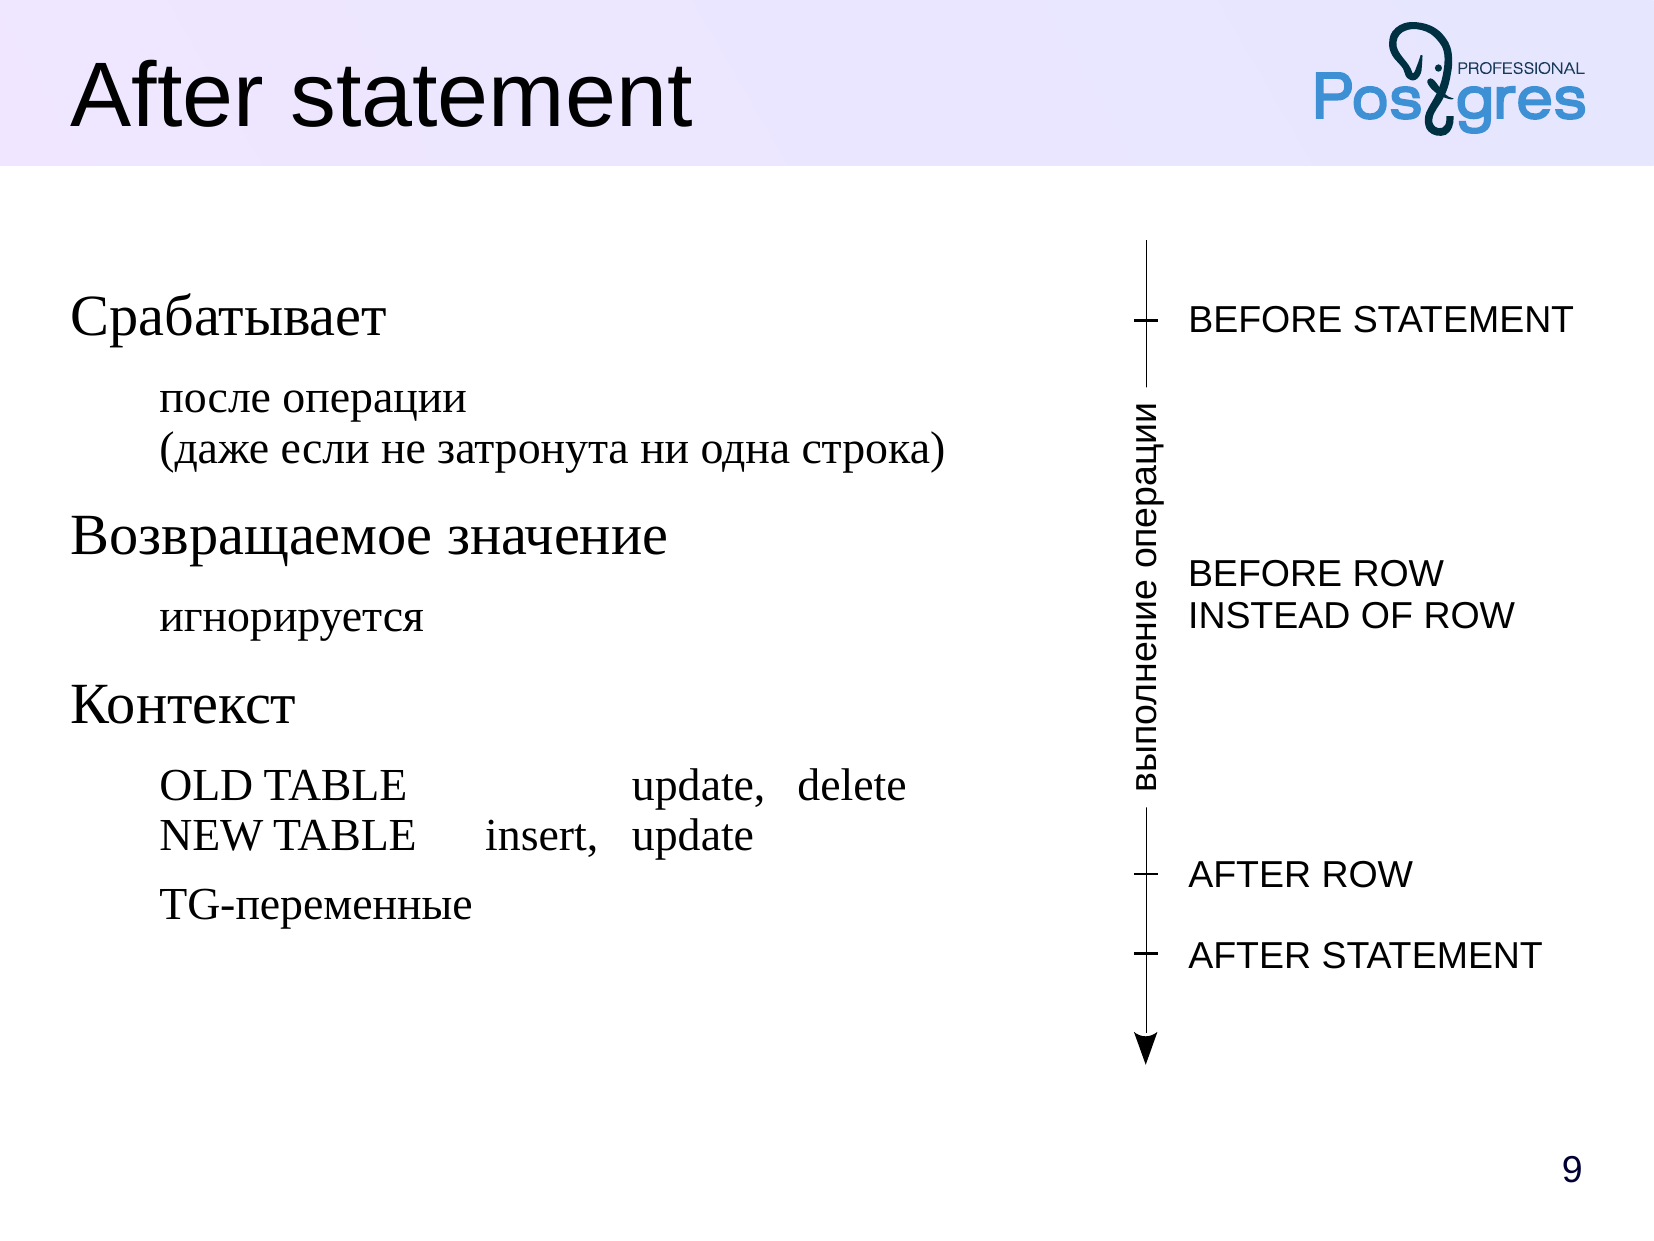

# After statement
Срабатывает
после операции
(даже если не затронута ни одна строка)
Возвращаемое значение
игнорируется
Контекст
OLD TABLE		update,	delete
NEW TABLE	insert,	update
TG-переменные
BEFORE STATEMENT
BEFORE ROW
INSTEAD OF ROW
выполнение операции
AFTER ROW
AFTER STATEMENT